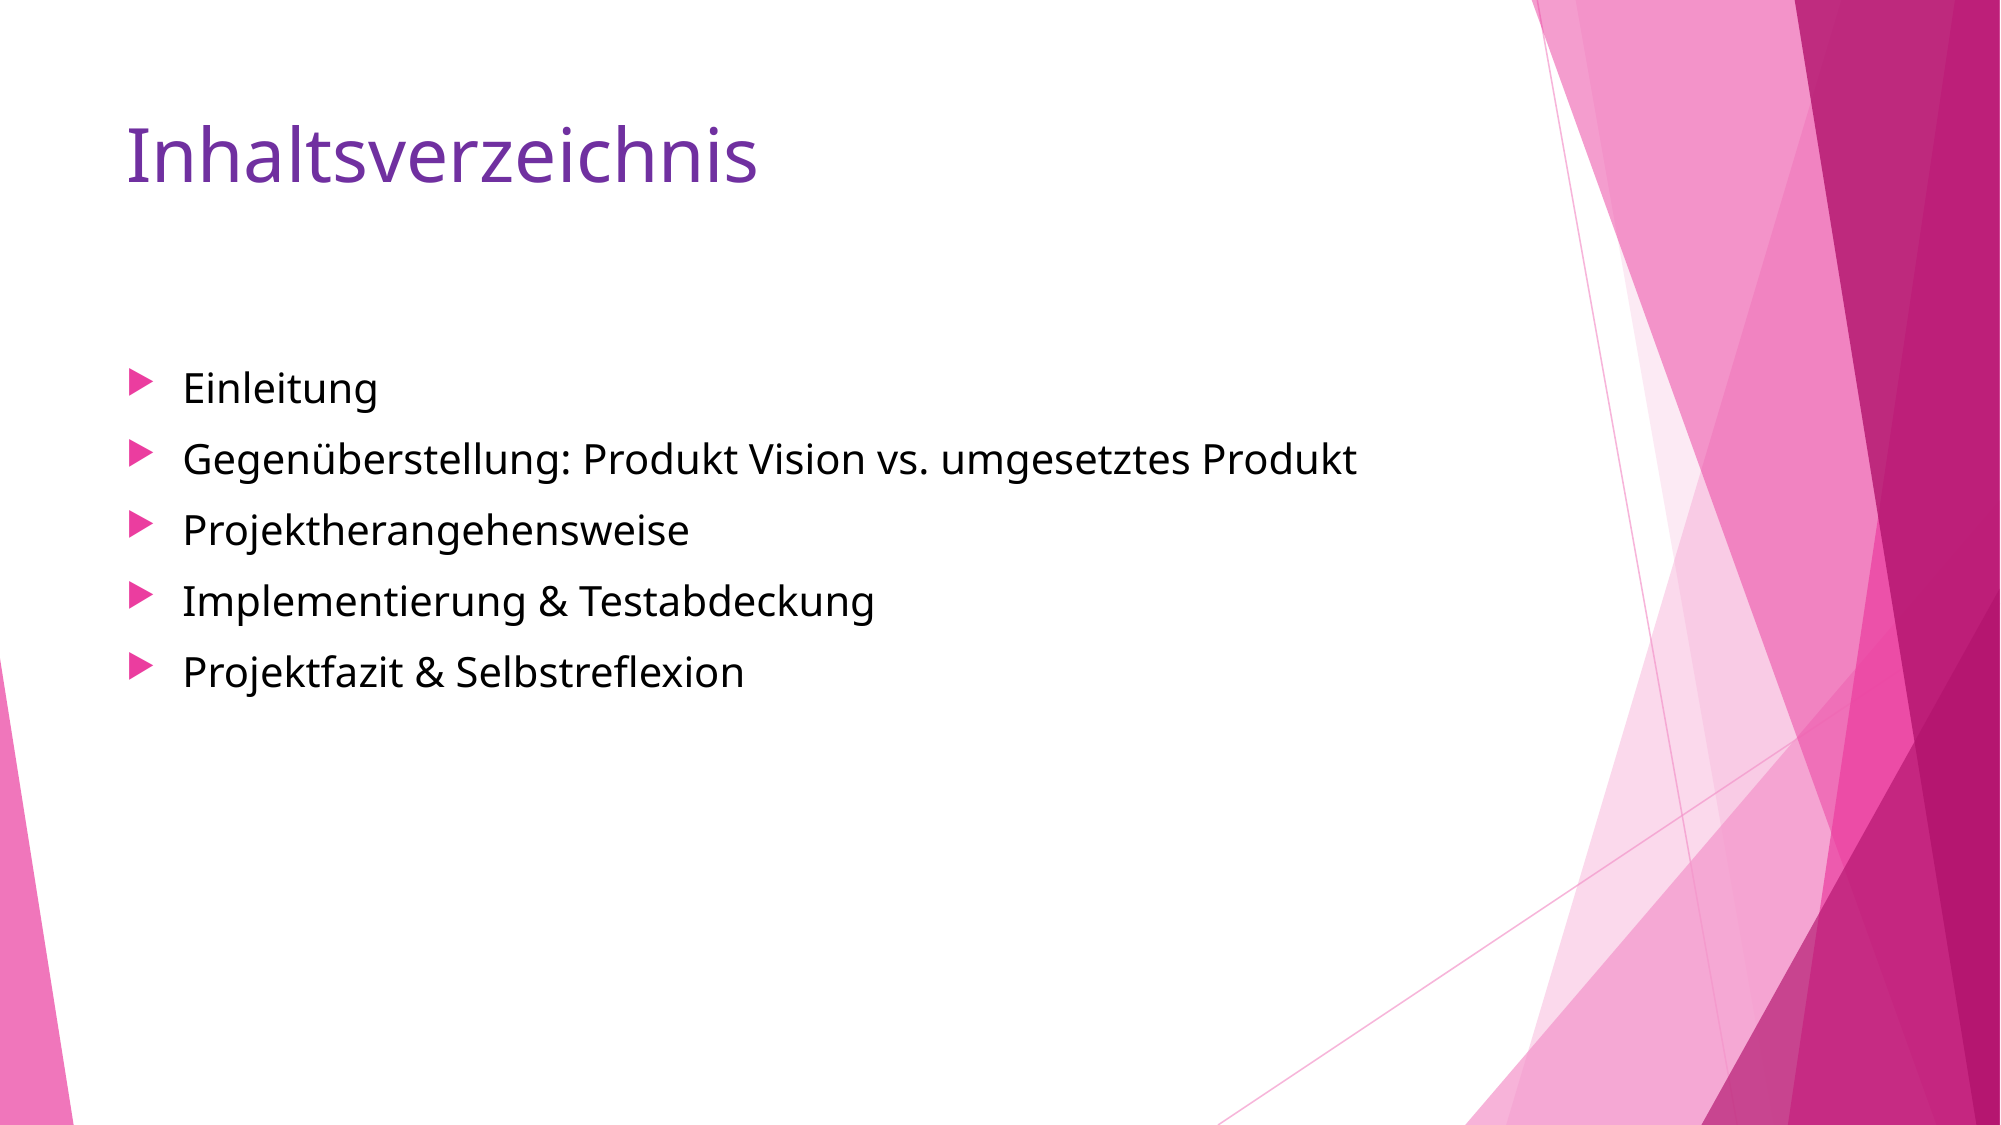

# Inhaltsverzeichnis
Einleitung
Gegenüberstellung: Produkt Vision vs. umgesetztes Produkt
Projektherangehensweise
Implementierung & Testabdeckung
Projektfazit & Selbstreflexion